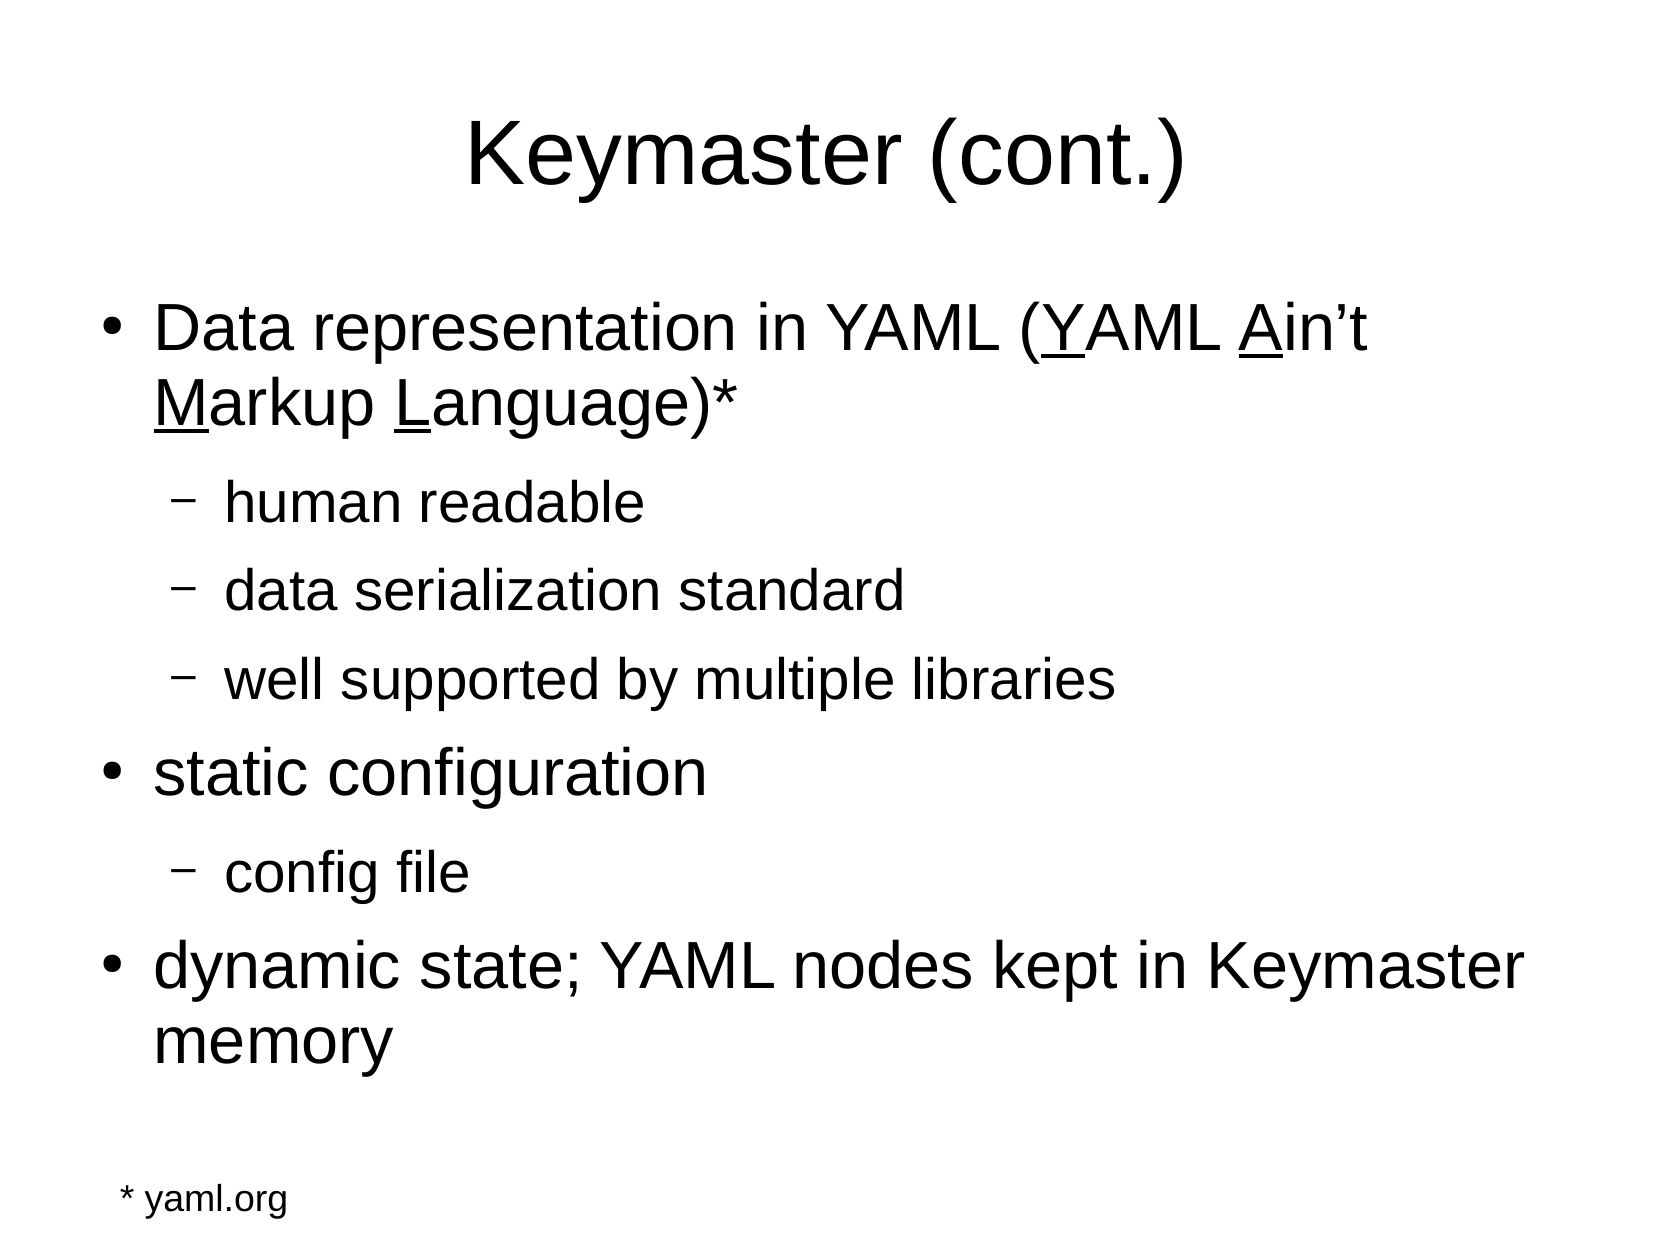

# Keymaster (cont.)
Data representation in YAML (YAML Ain’t Markup Language)*
human readable
data serialization standard
well supported by multiple libraries
static configuration
config file
dynamic state; YAML nodes kept in Keymaster memory
* yaml.org